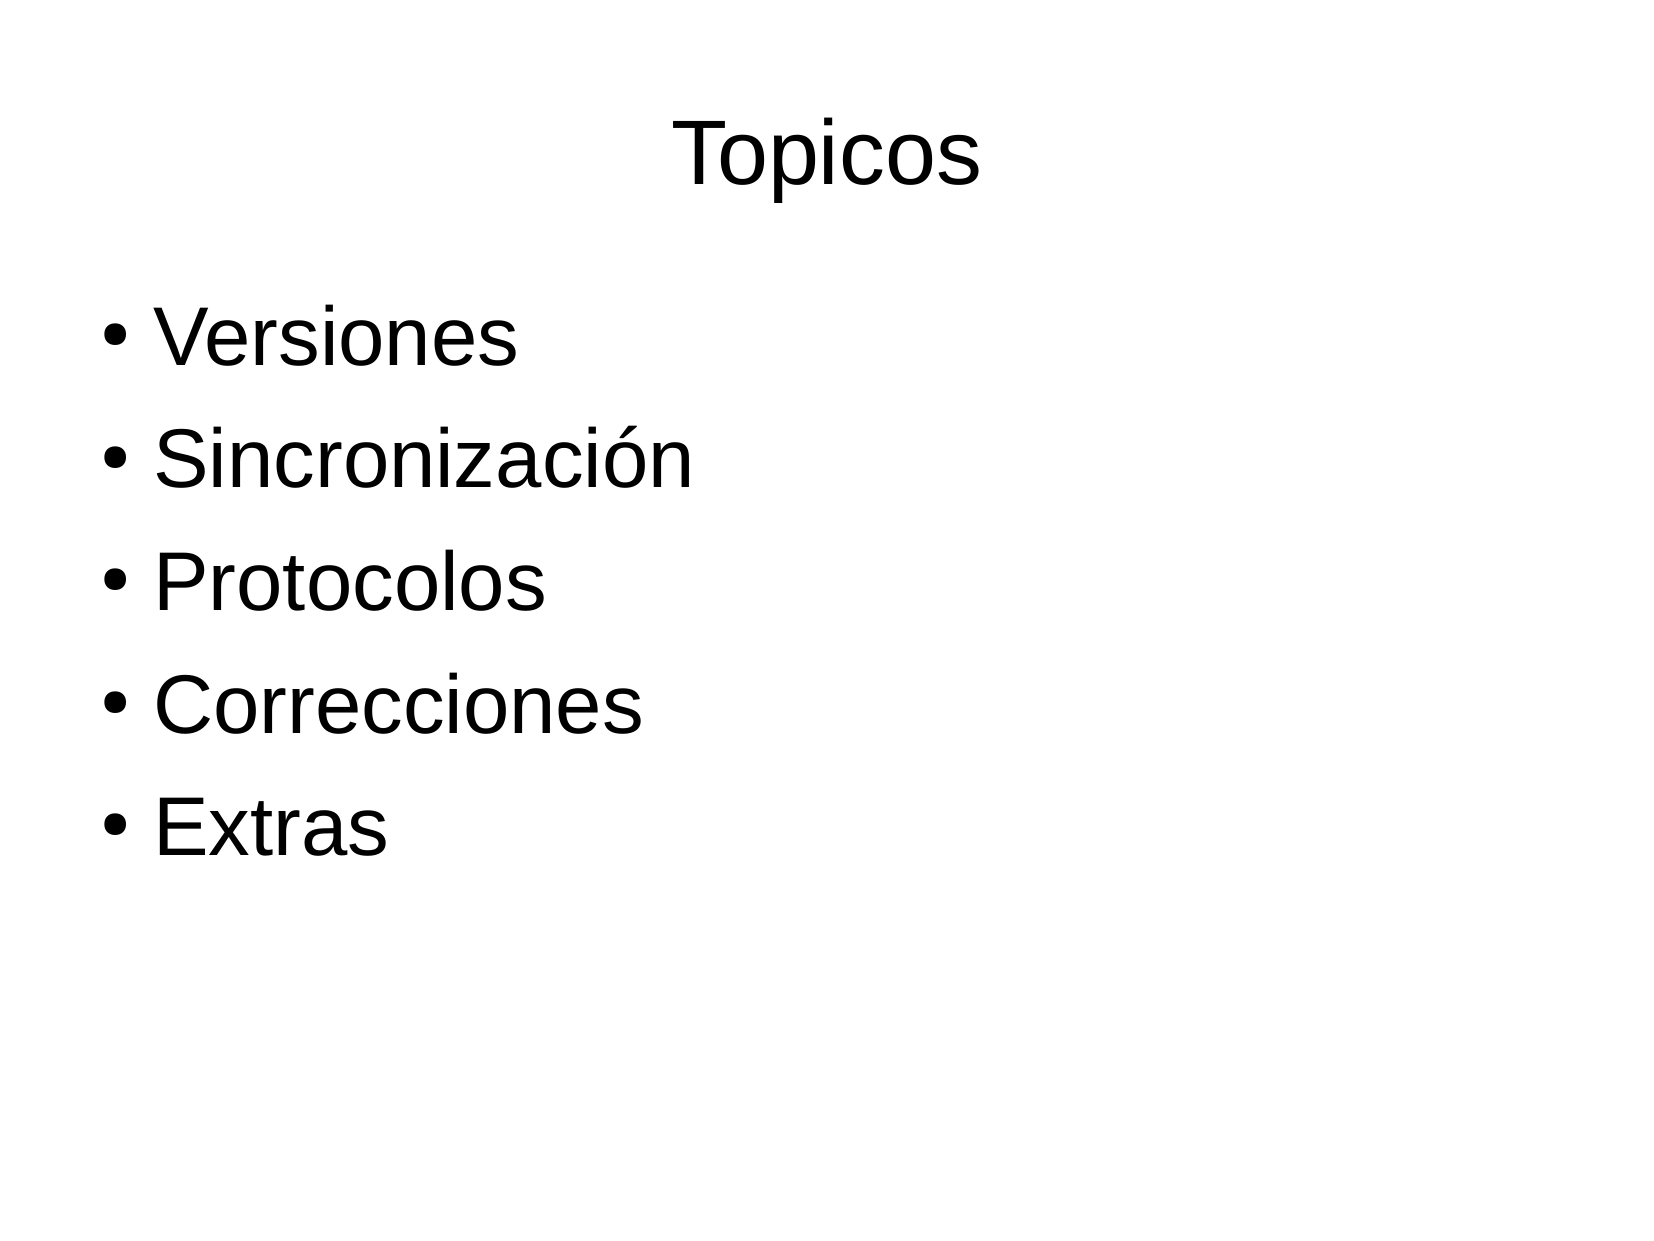

# Topicos
Versiones
Sincronización
Protocolos
Correcciones
Extras